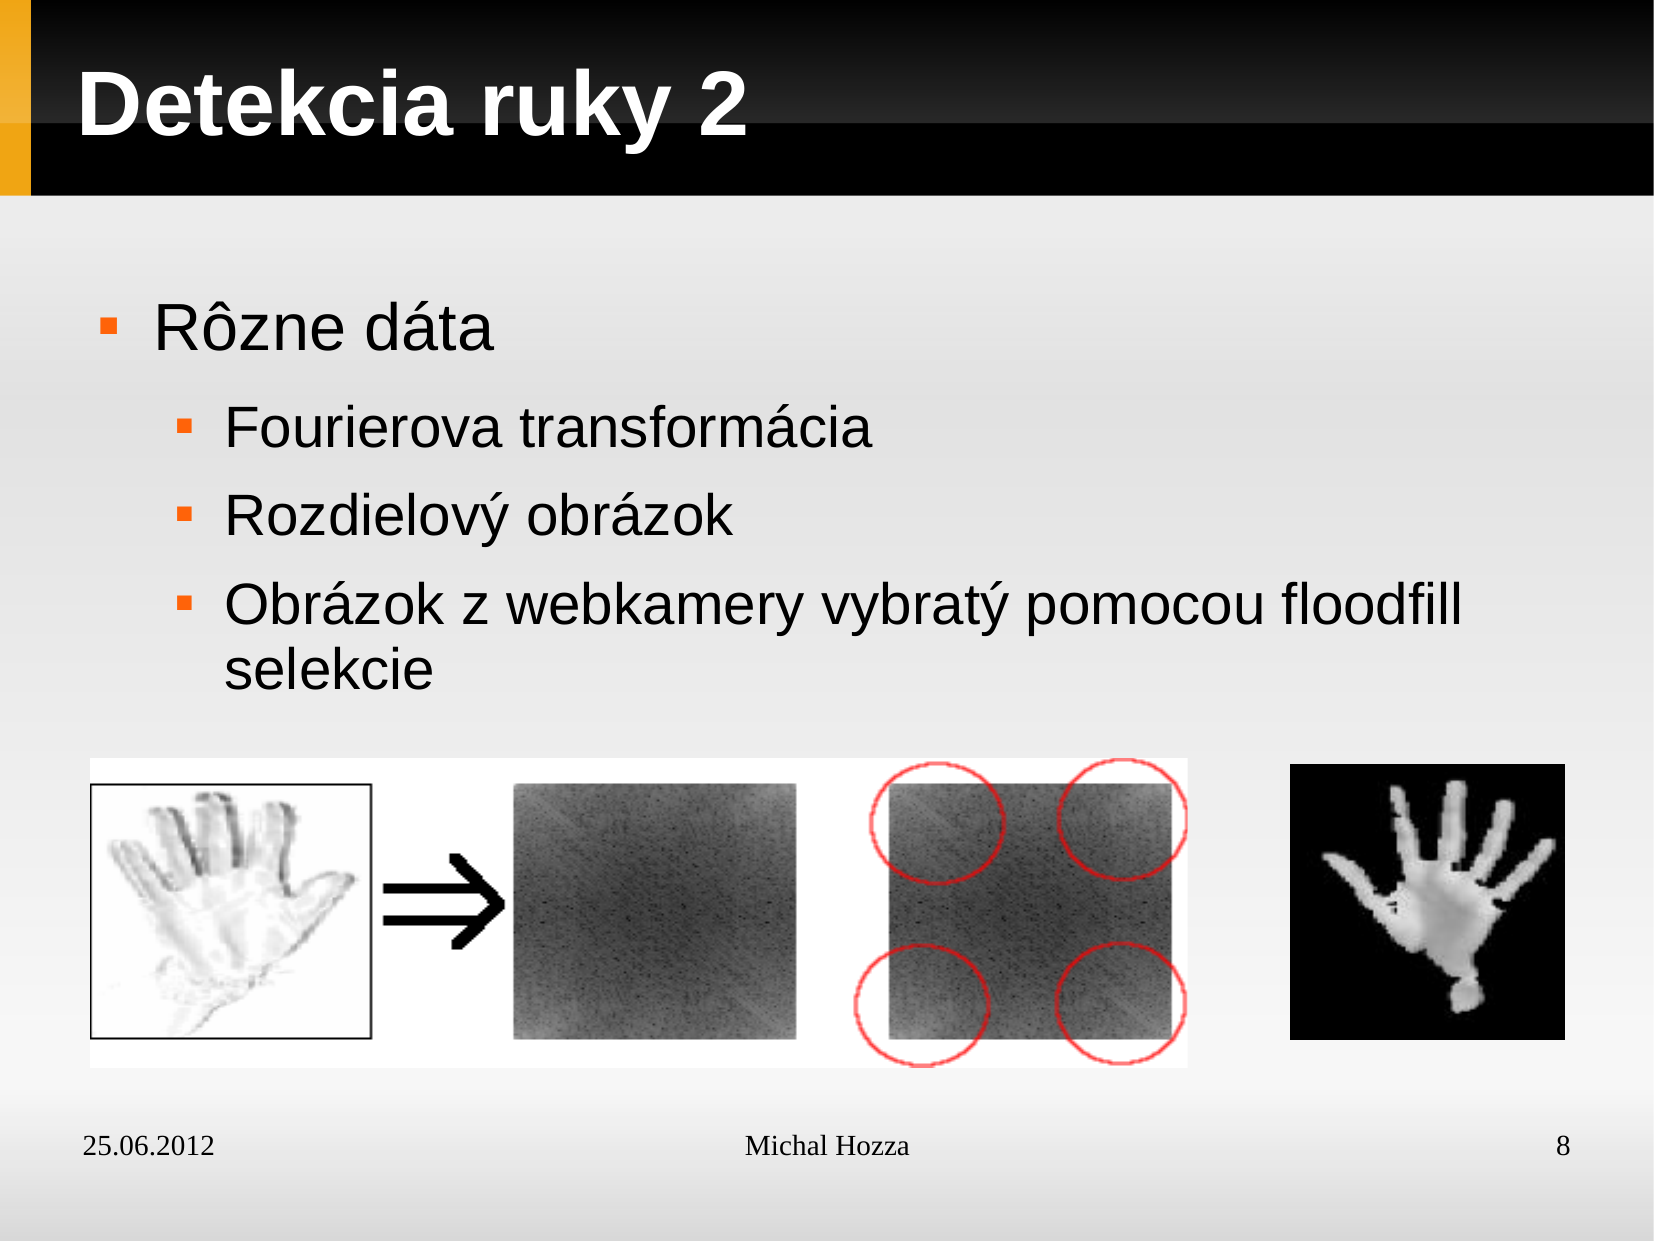

# Detekcia ruky 2
Rôzne dáta
Fourierova transformácia
Rozdielový obrázok
Obrázok z webkamery vybratý pomocou floodfill selekcie
25.06.2012
Michal Hozza
8